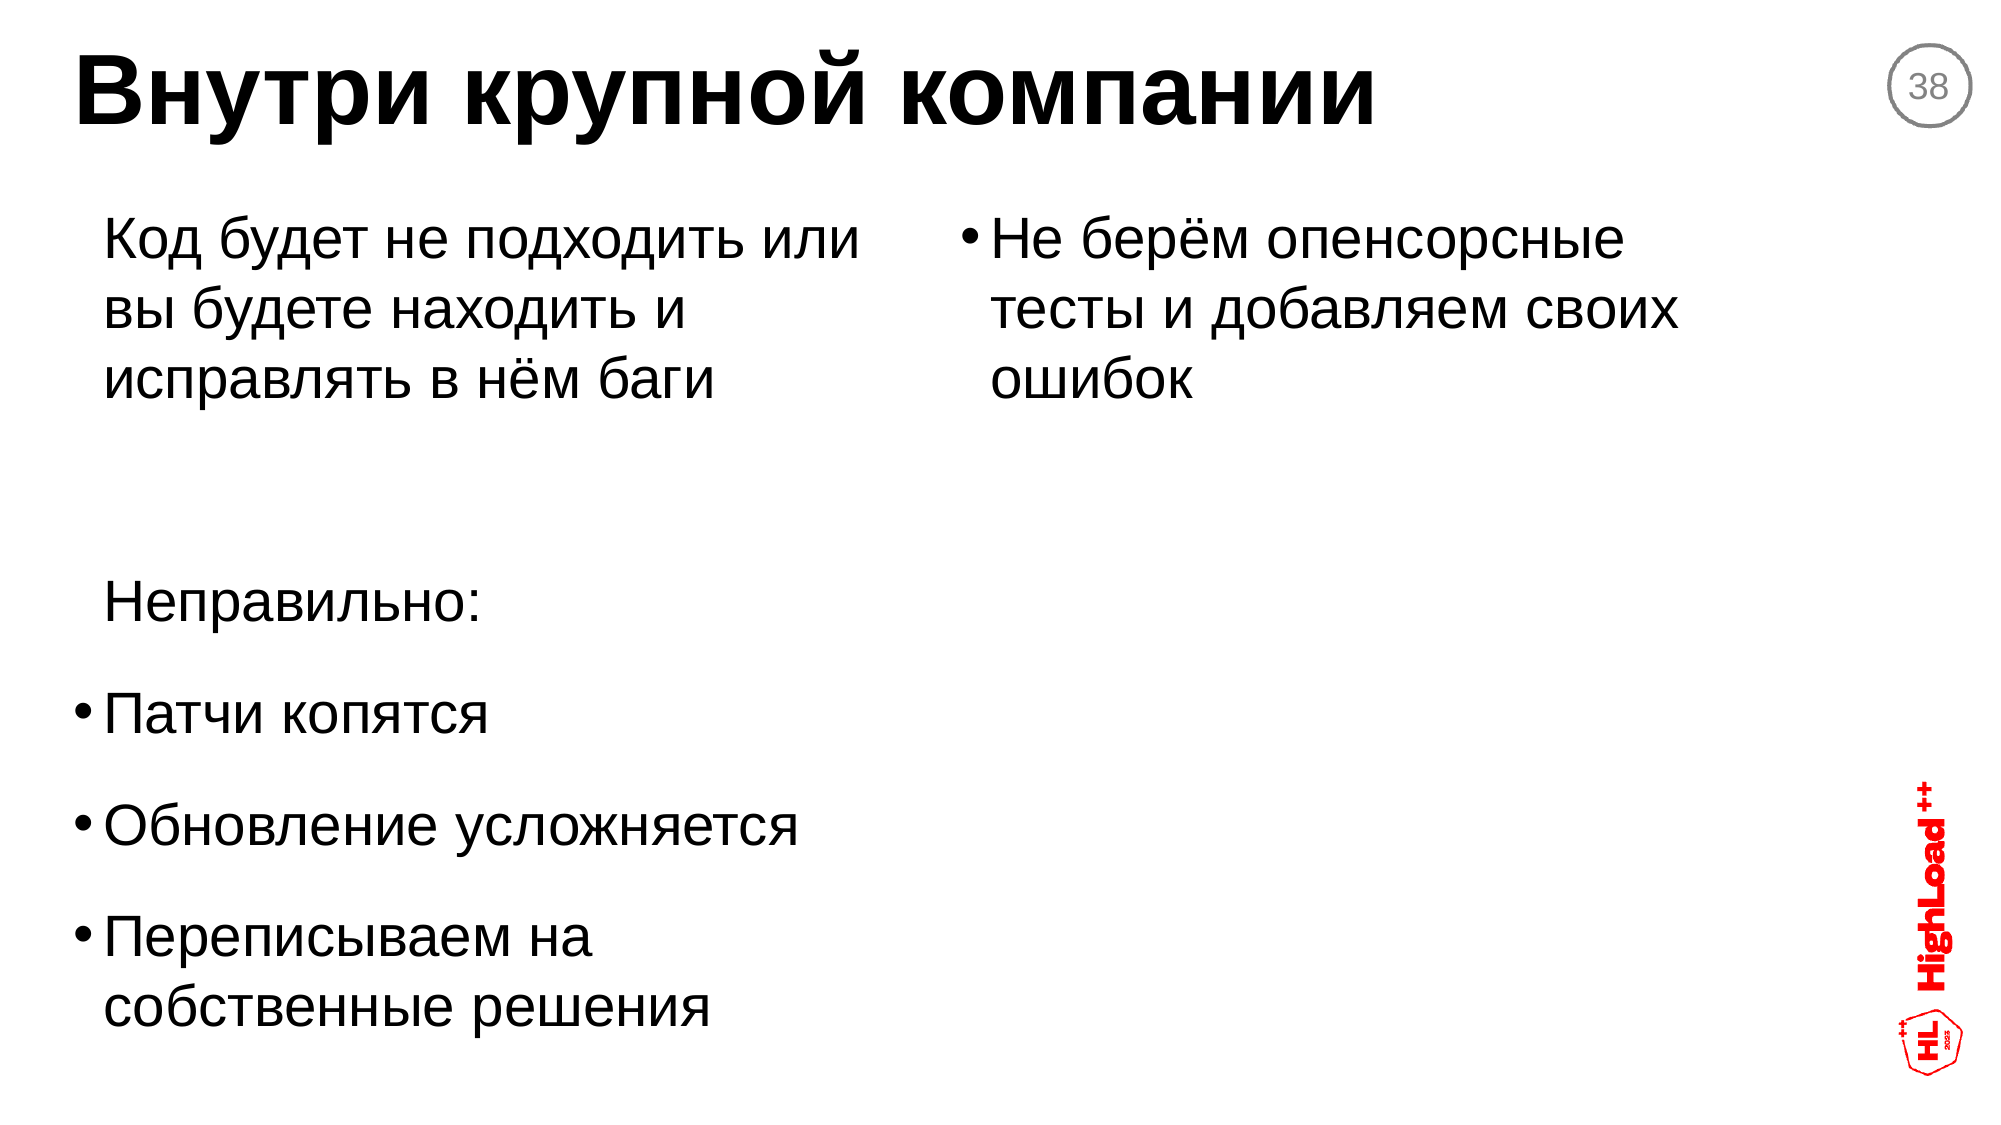

# Внутри крупной компании
38
Код будет не подходить или вы будете находить и исправлять в нём баги
Неправильно:
Патчи копятся
Обновление усложняется
Переписываем на собственные решения
Не берём опенсорсные тесты и добавляем своих ошибок